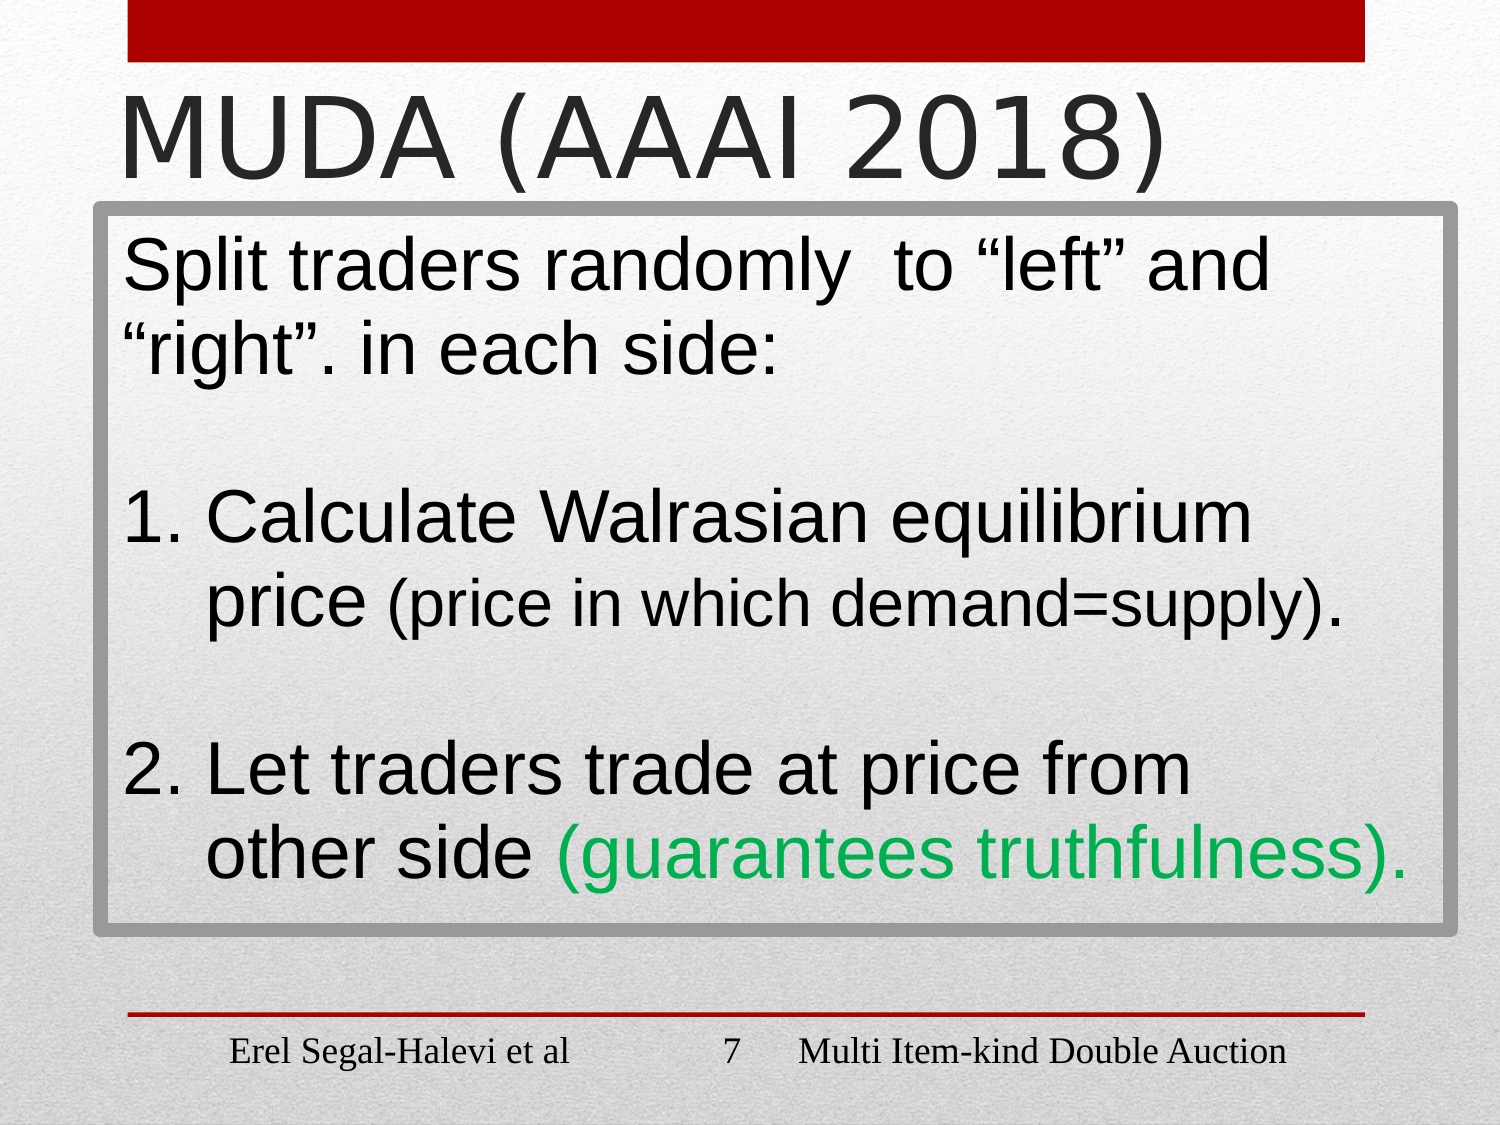

# MUDA (AAAI 2018)
Split traders randomly to “left” and “right”. in each side:
1. Calculate Walrasian equilibrium
 price (price in which demand=supply).
2. Let traders trade at price from
 other side (guarantees truthfulness).